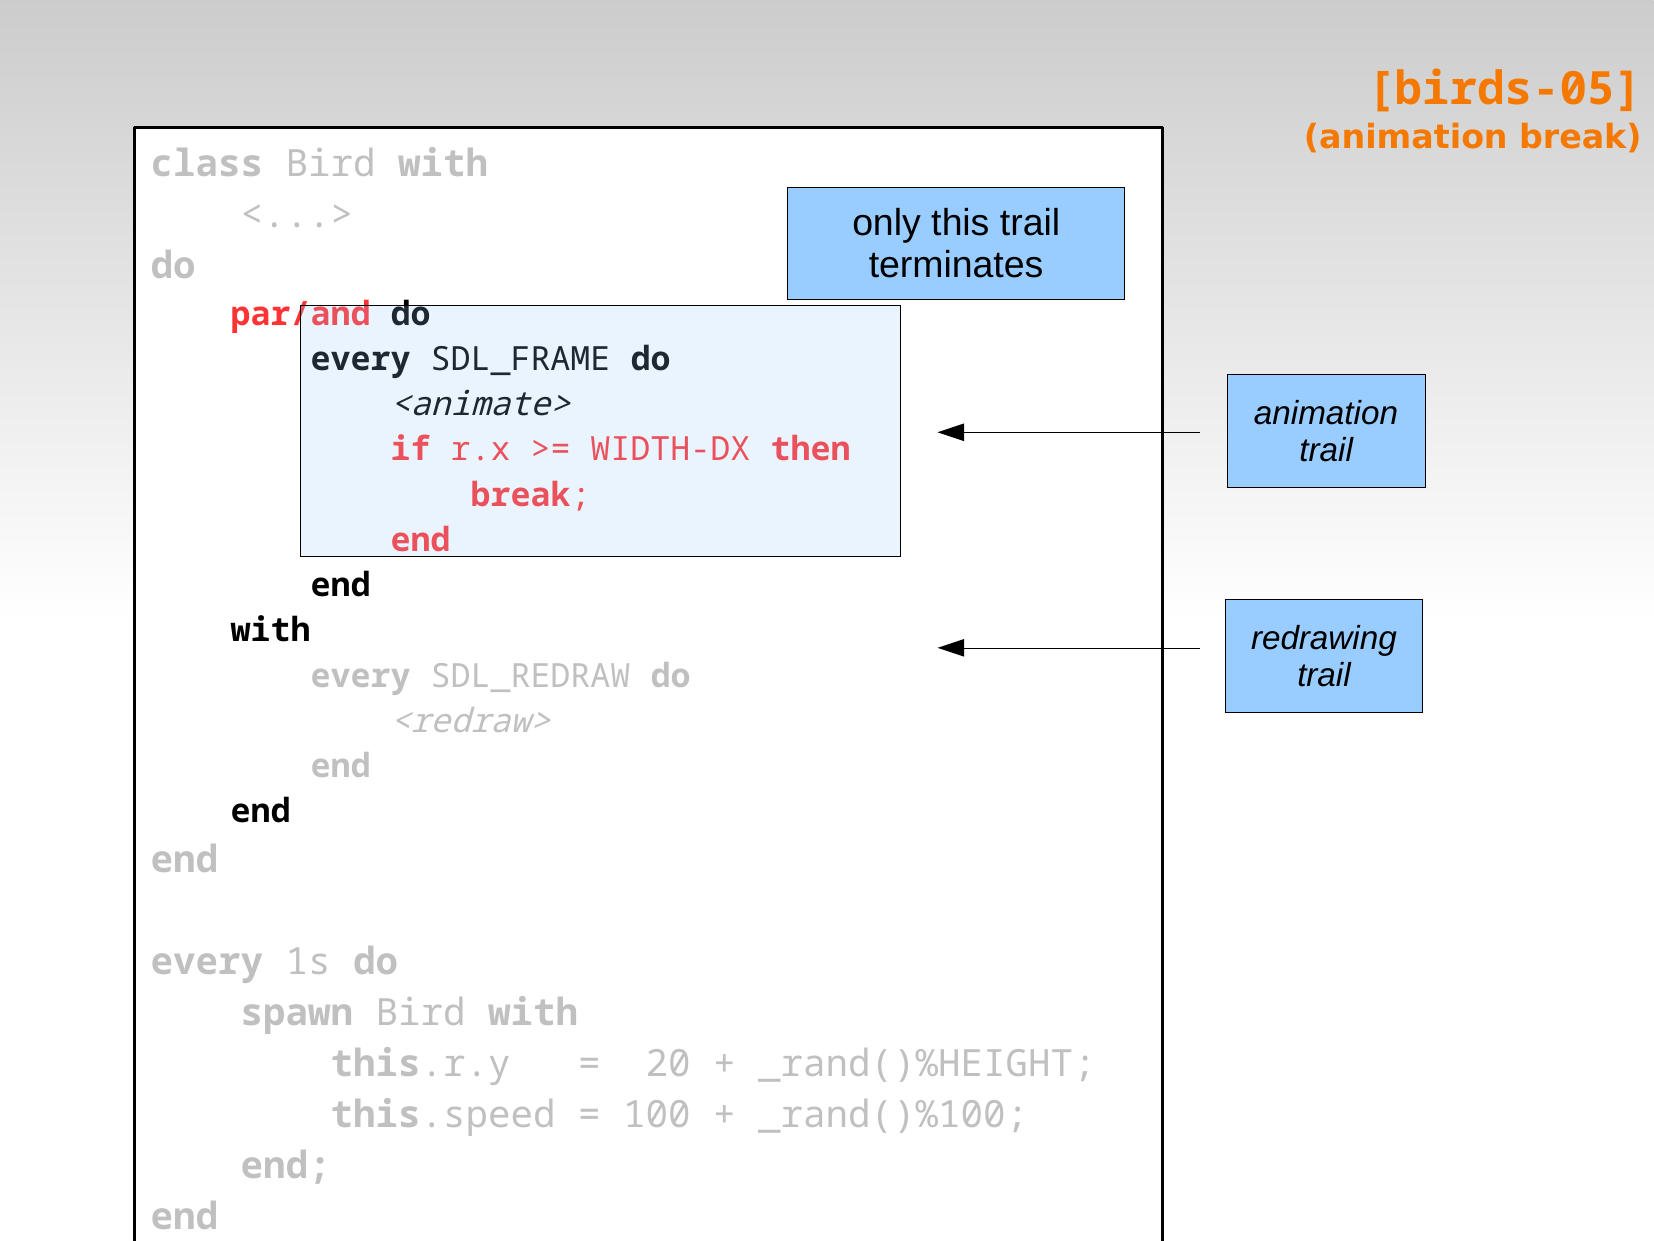

# [birds-05] (animation break)
class Bird with
 <...>
do
 par/and do
 every SDL_FRAME do
 <animate>
 if r.x >= WIDTH-DX then
 break;
 end
 end
 with
 every SDL_REDRAW do
 <redraw>
 end
 end
end
every 1s do
 spawn Bird with
 this.r.y = 20 + _rand()%HEIGHT;
 this.speed = 100 + _rand()%100;
 end;
end
only this trail
terminates
animation
trail
redrawing
trail